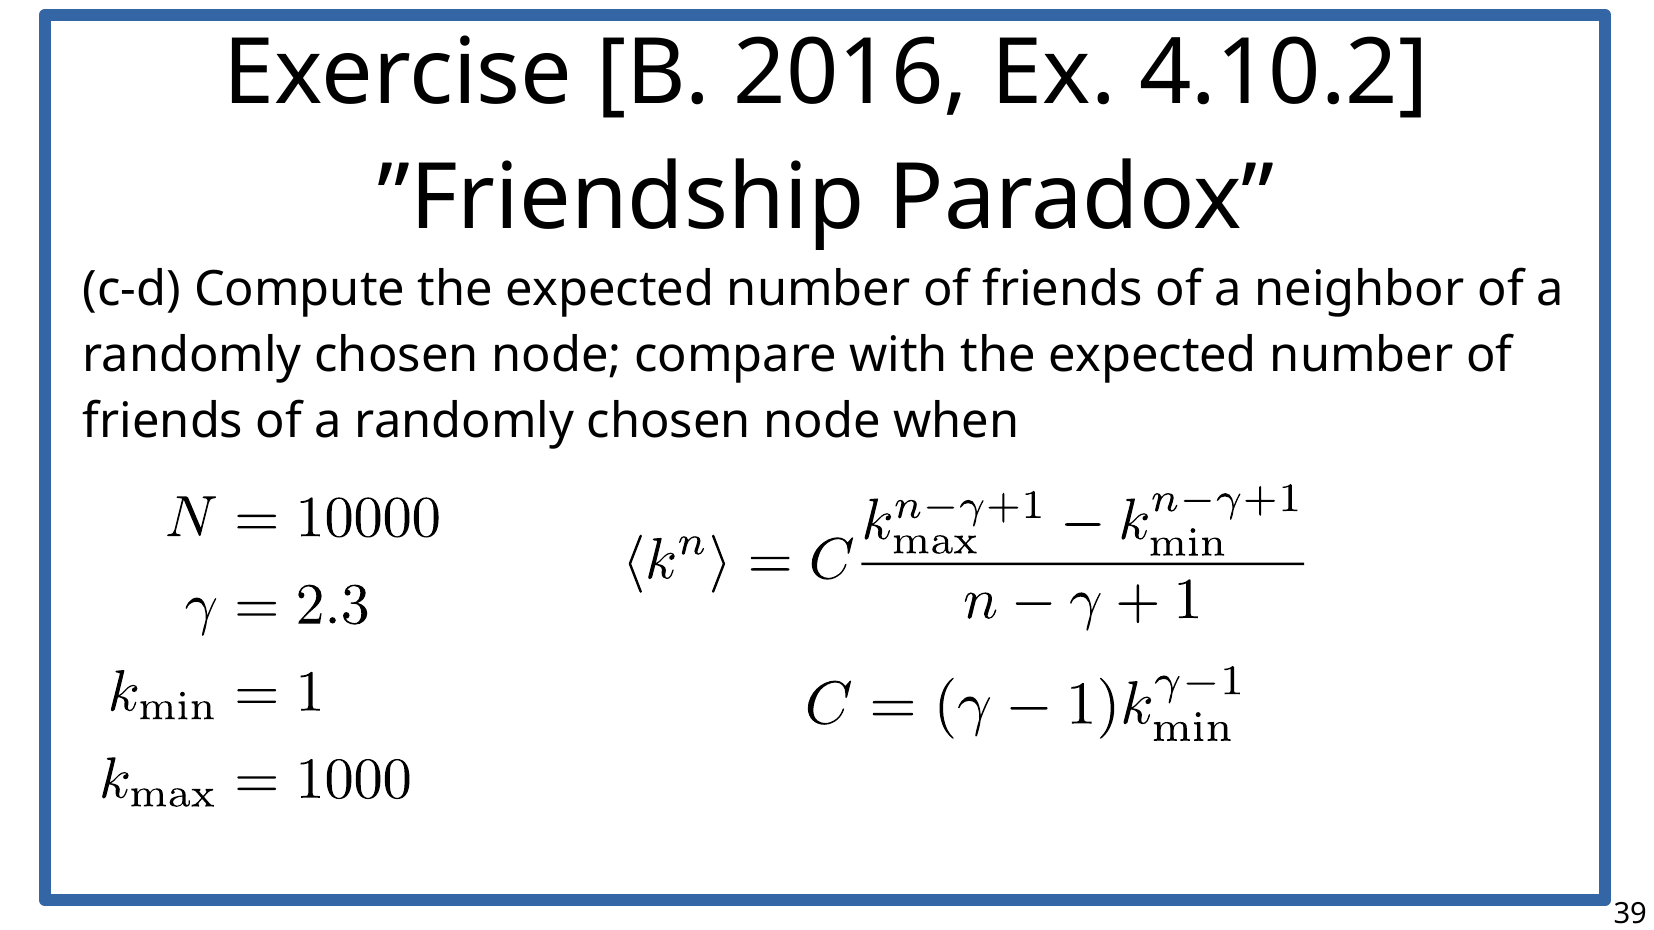

# Exercise [B. 2016, Ex. 4.10.2] ”Friendship Paradox”
(c-d) Compute the expected number of friends of a neighbor of a randomly chosen node; compare with the expected number of friends of a randomly chosen node when
39